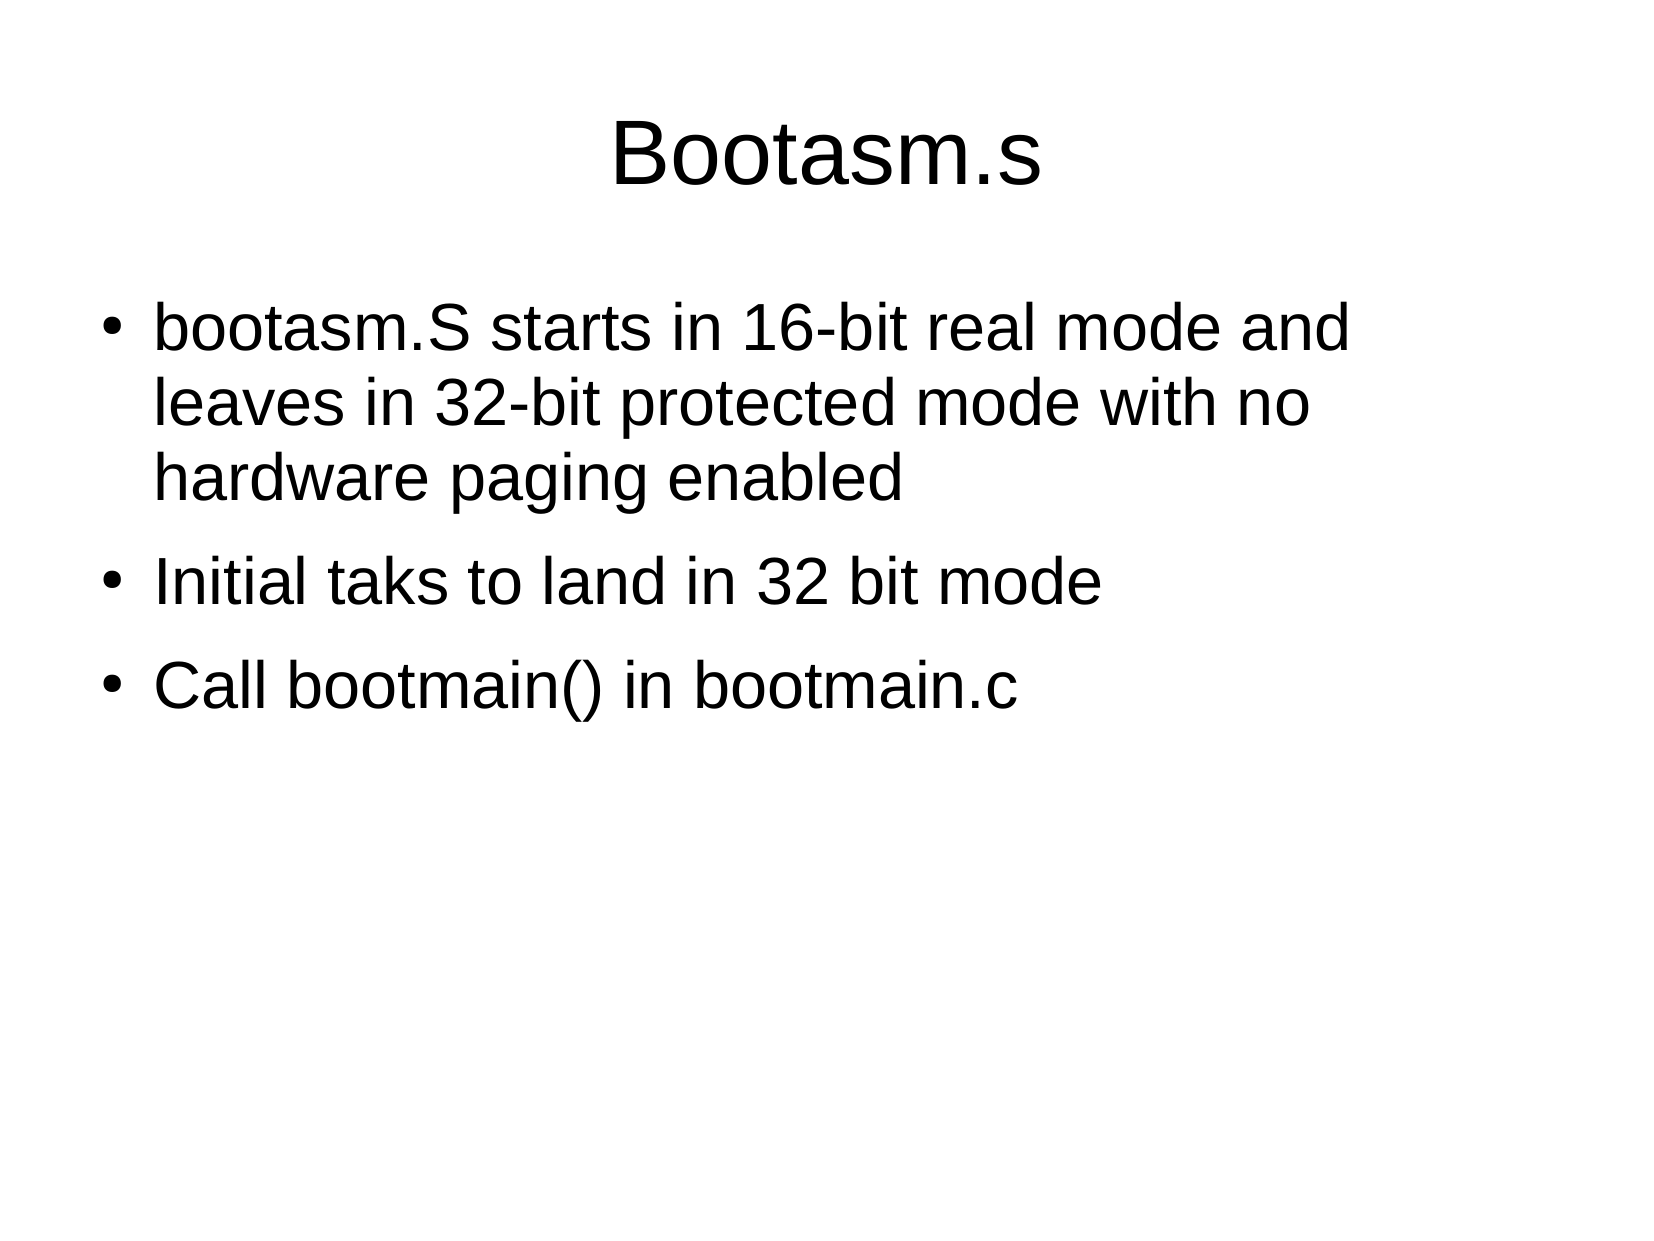

# Bootasm.s
bootasm.S starts in 16-bit real mode and leaves in 32-bit protected mode with no hardware paging enabled
Initial taks to land in 32 bit mode
Call bootmain() in bootmain.c